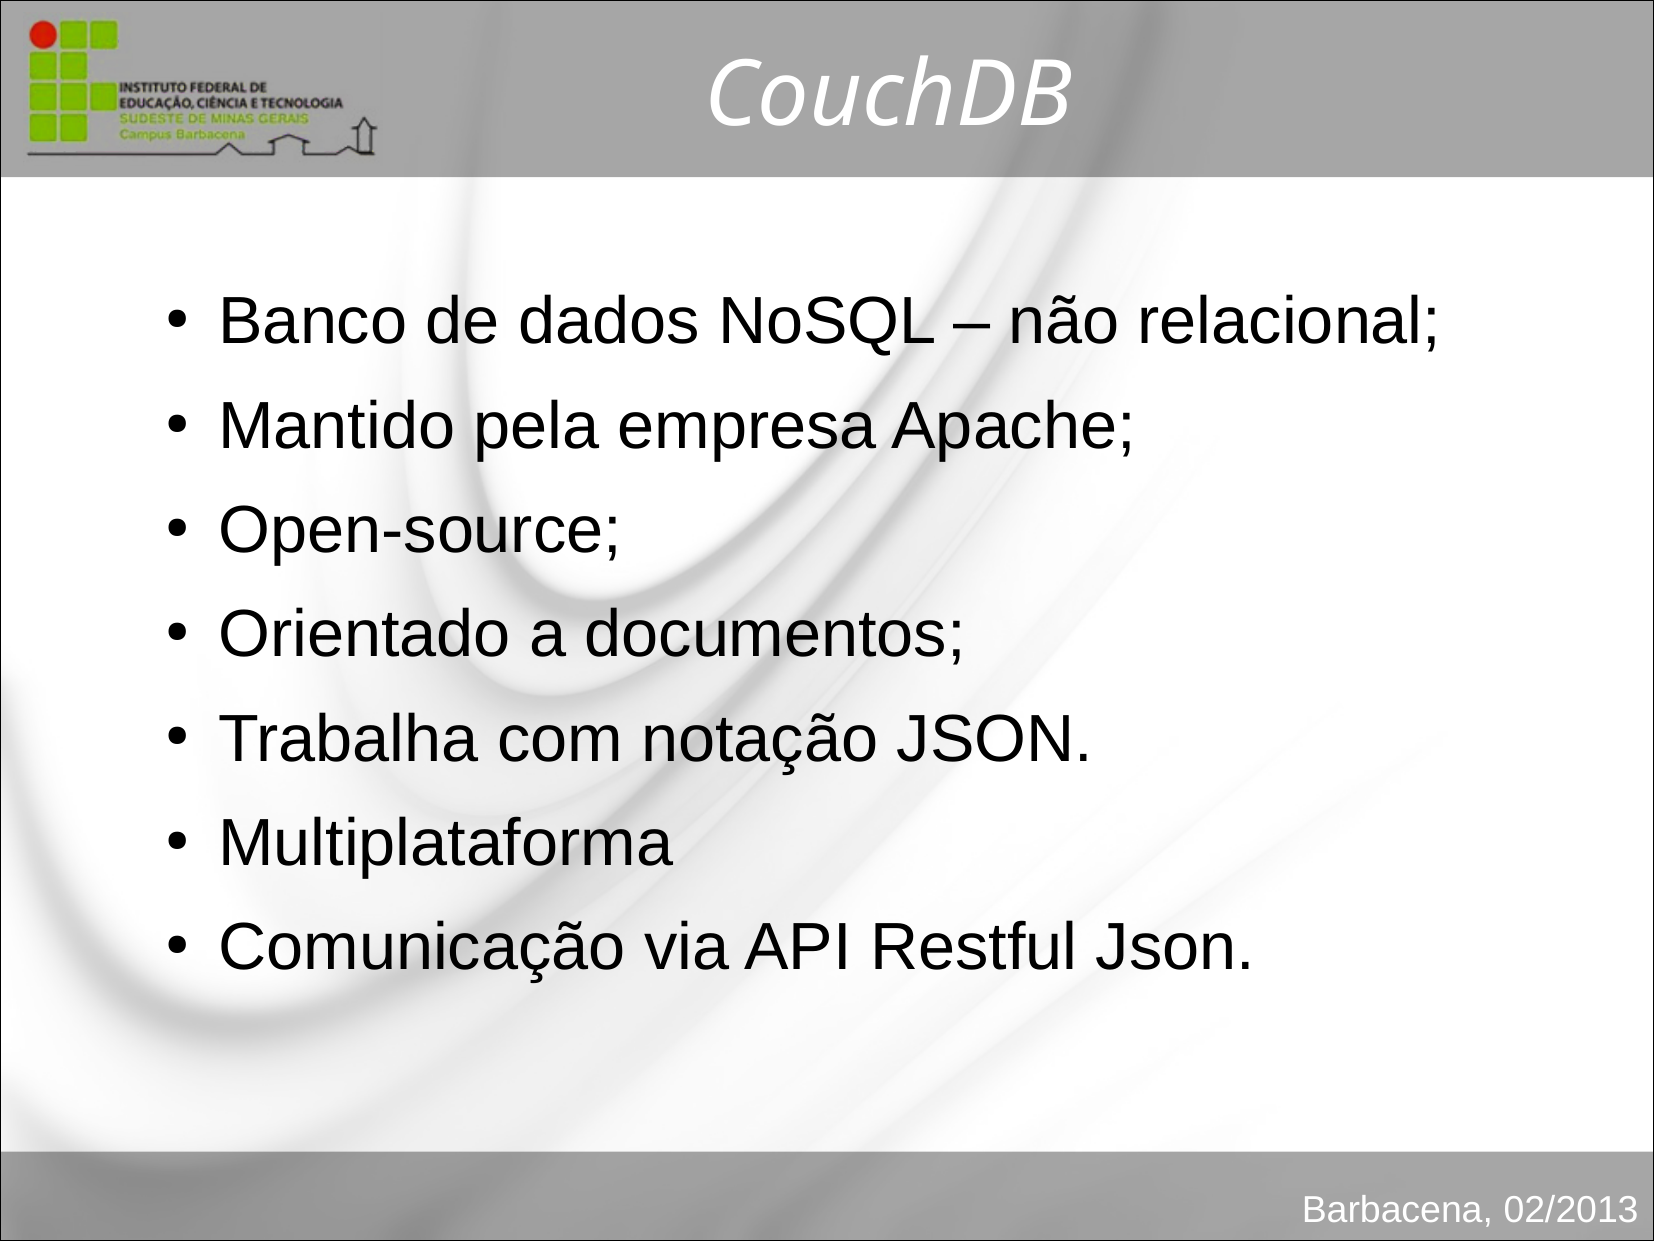

# CouchDB
Banco de dados NoSQL – não relacional;
Mantido pela empresa Apache;
Open-source;
Orientado a documentos;
Trabalha com notação JSON.
Multiplataforma
Comunicação via API Restful Json.
Barbacena, 02/2013